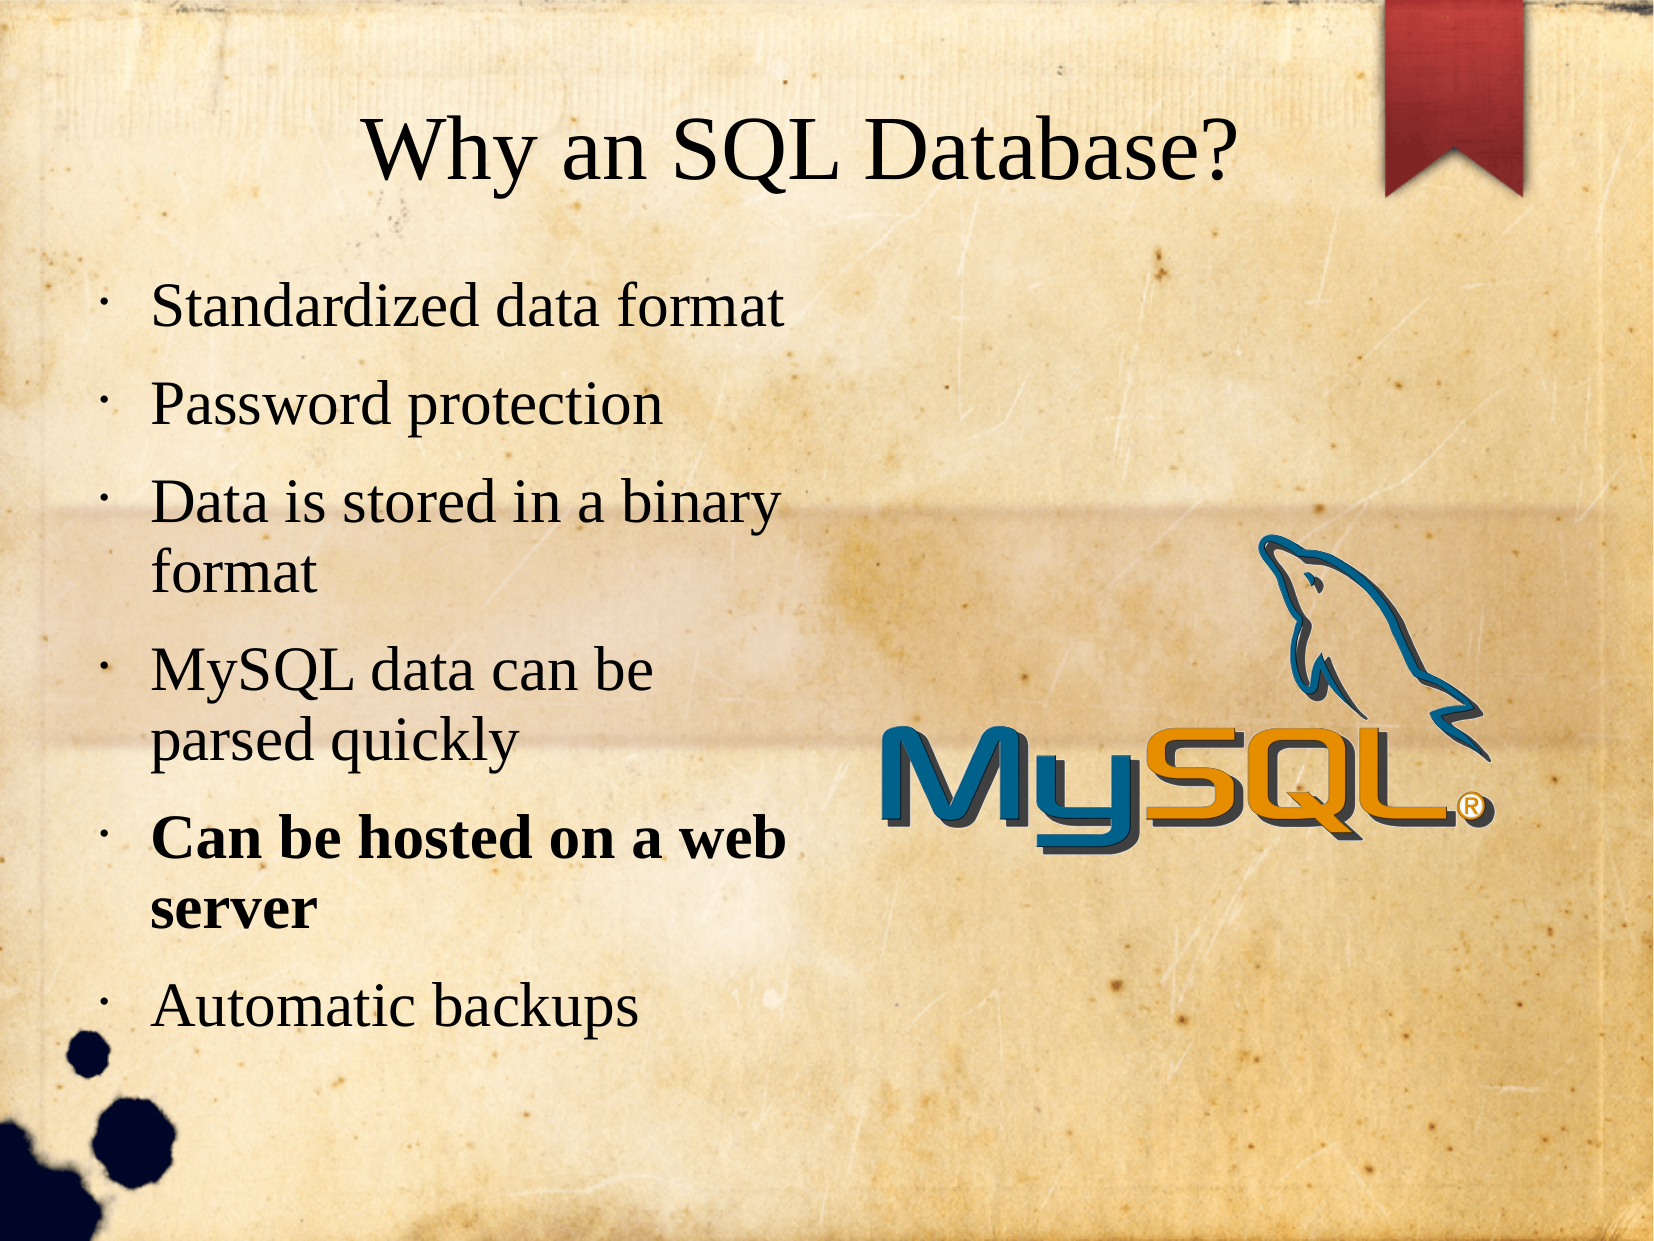

# Why an SQL Database?
Standardized data format
Password protection
Data is stored in a binary format
MySQL data can be parsed quickly
Can be hosted on a web server
Automatic backups